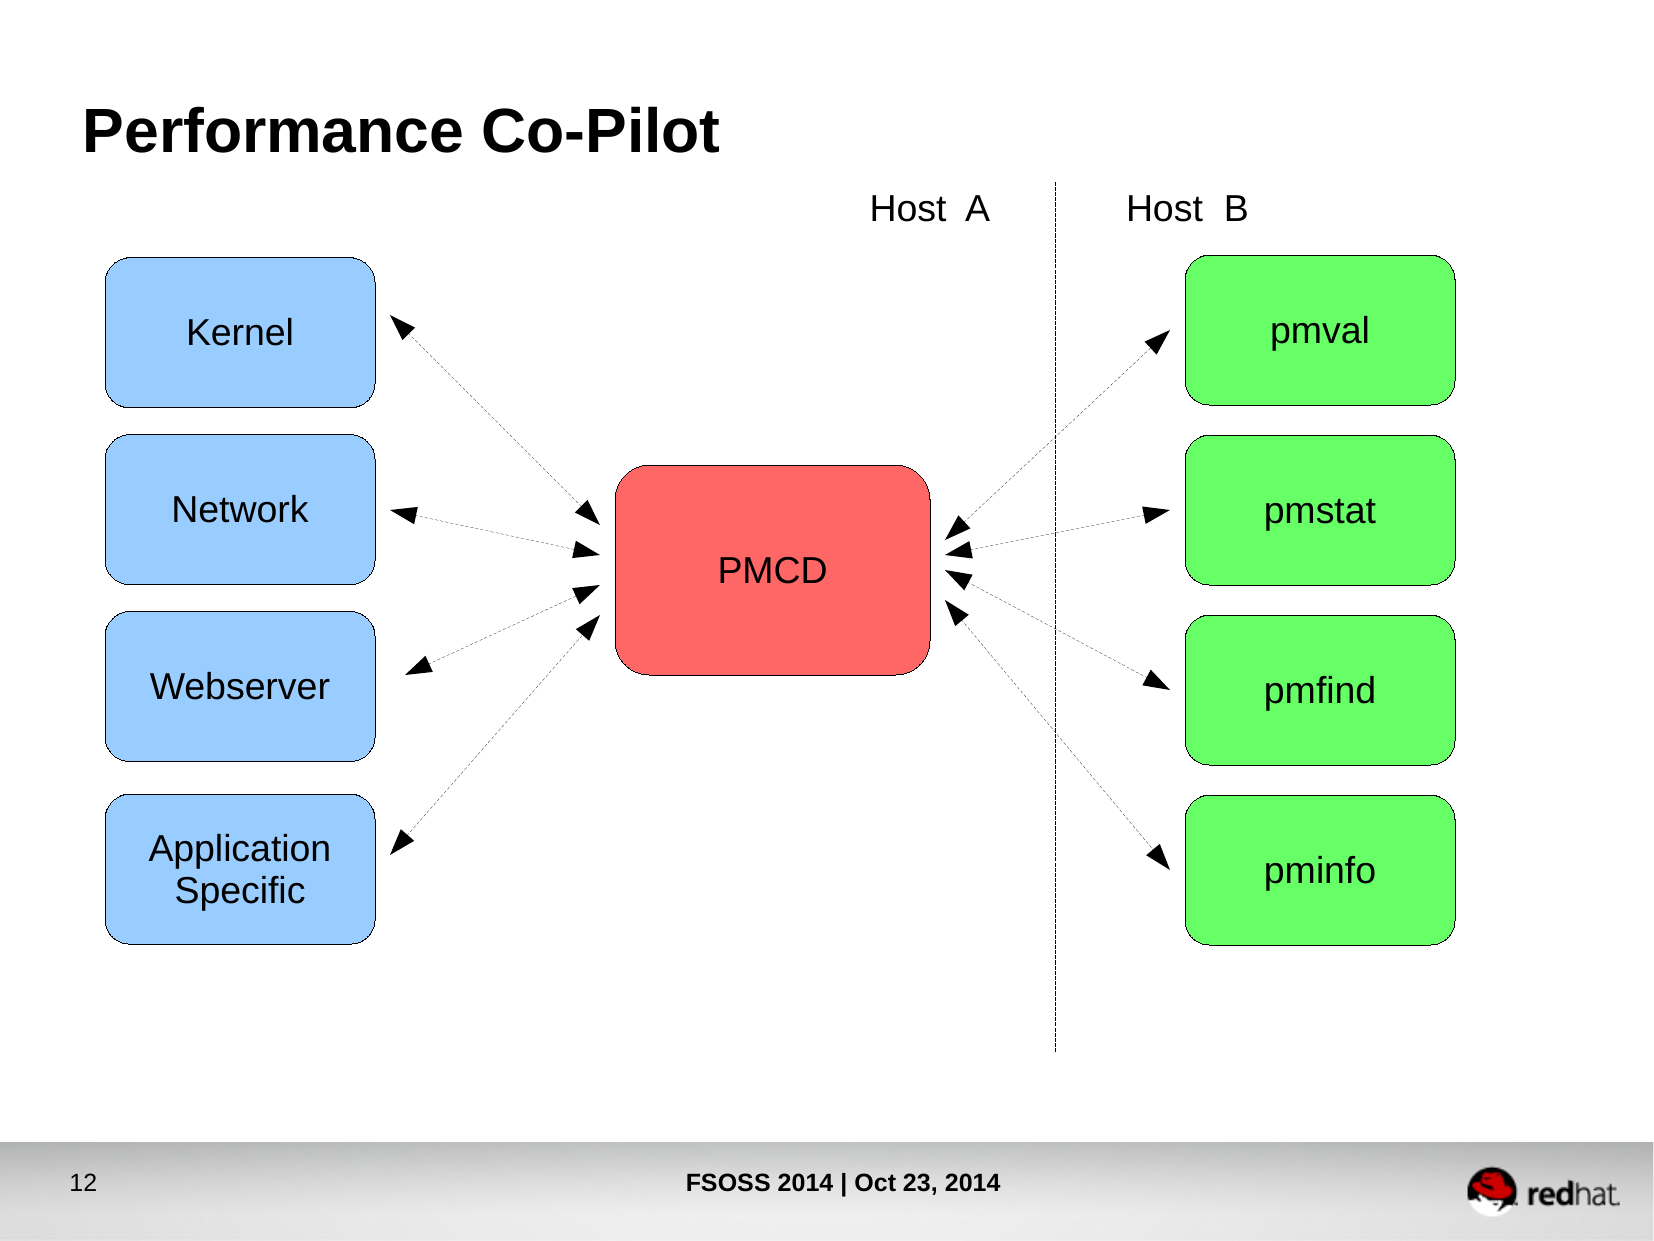

# Performance Co-Pilot
Host A
Host B
pmval
Kernel
Network
pmstat
PMCD
Webserver
pmfind
Application
Specific
pminfo